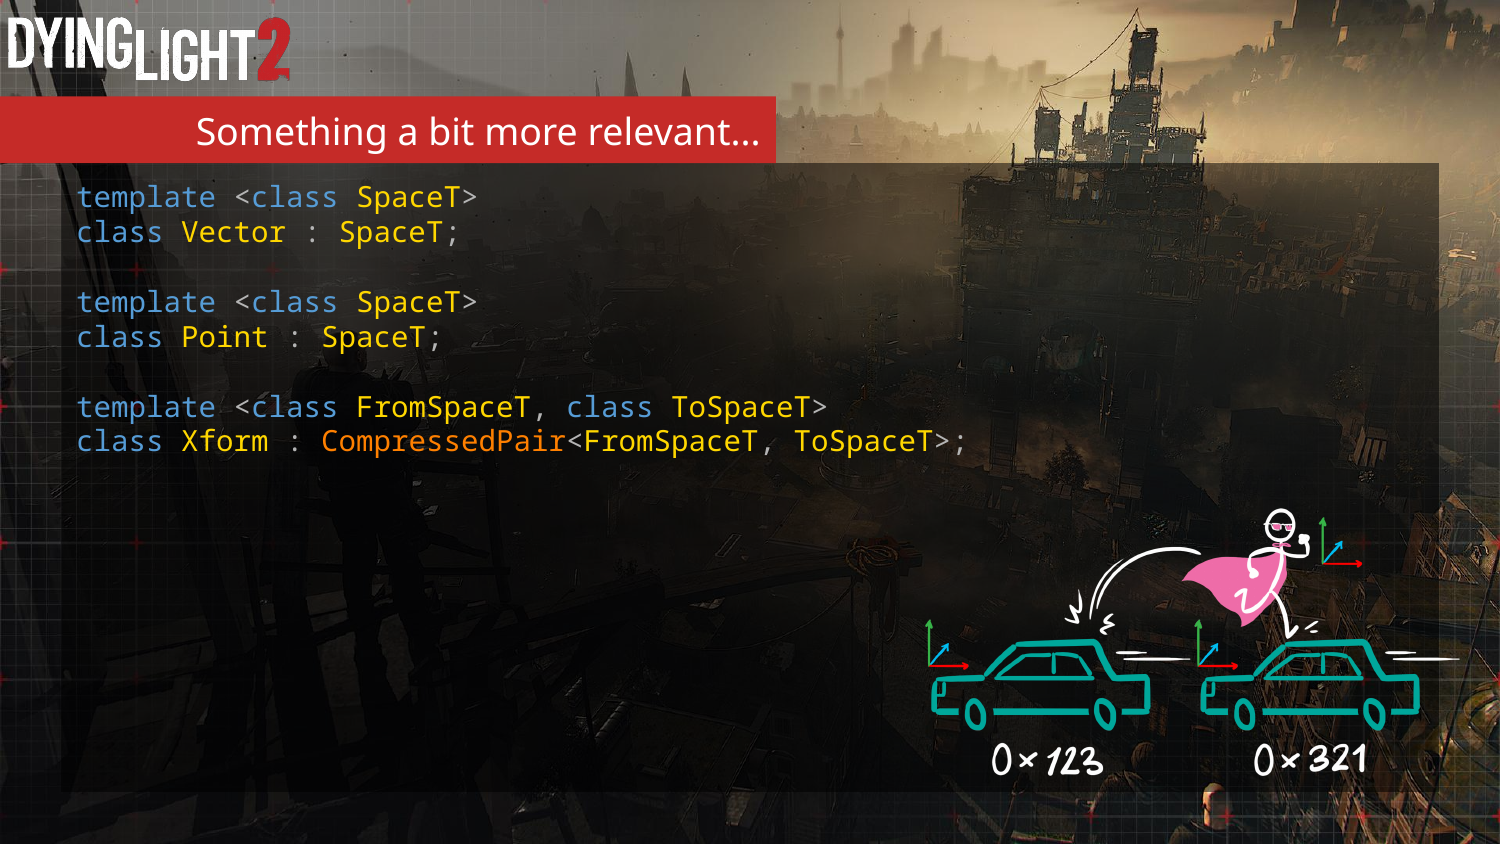

Something a bit more relevant...
template <class SpaceT>
class Vector : SpaceT;
template <class SpaceT>
class Point : SpaceT;
template <class FromSpaceT, class ToSpaceT>
class Xform : CompressedPair<FromSpaceT, ToSpaceT>;